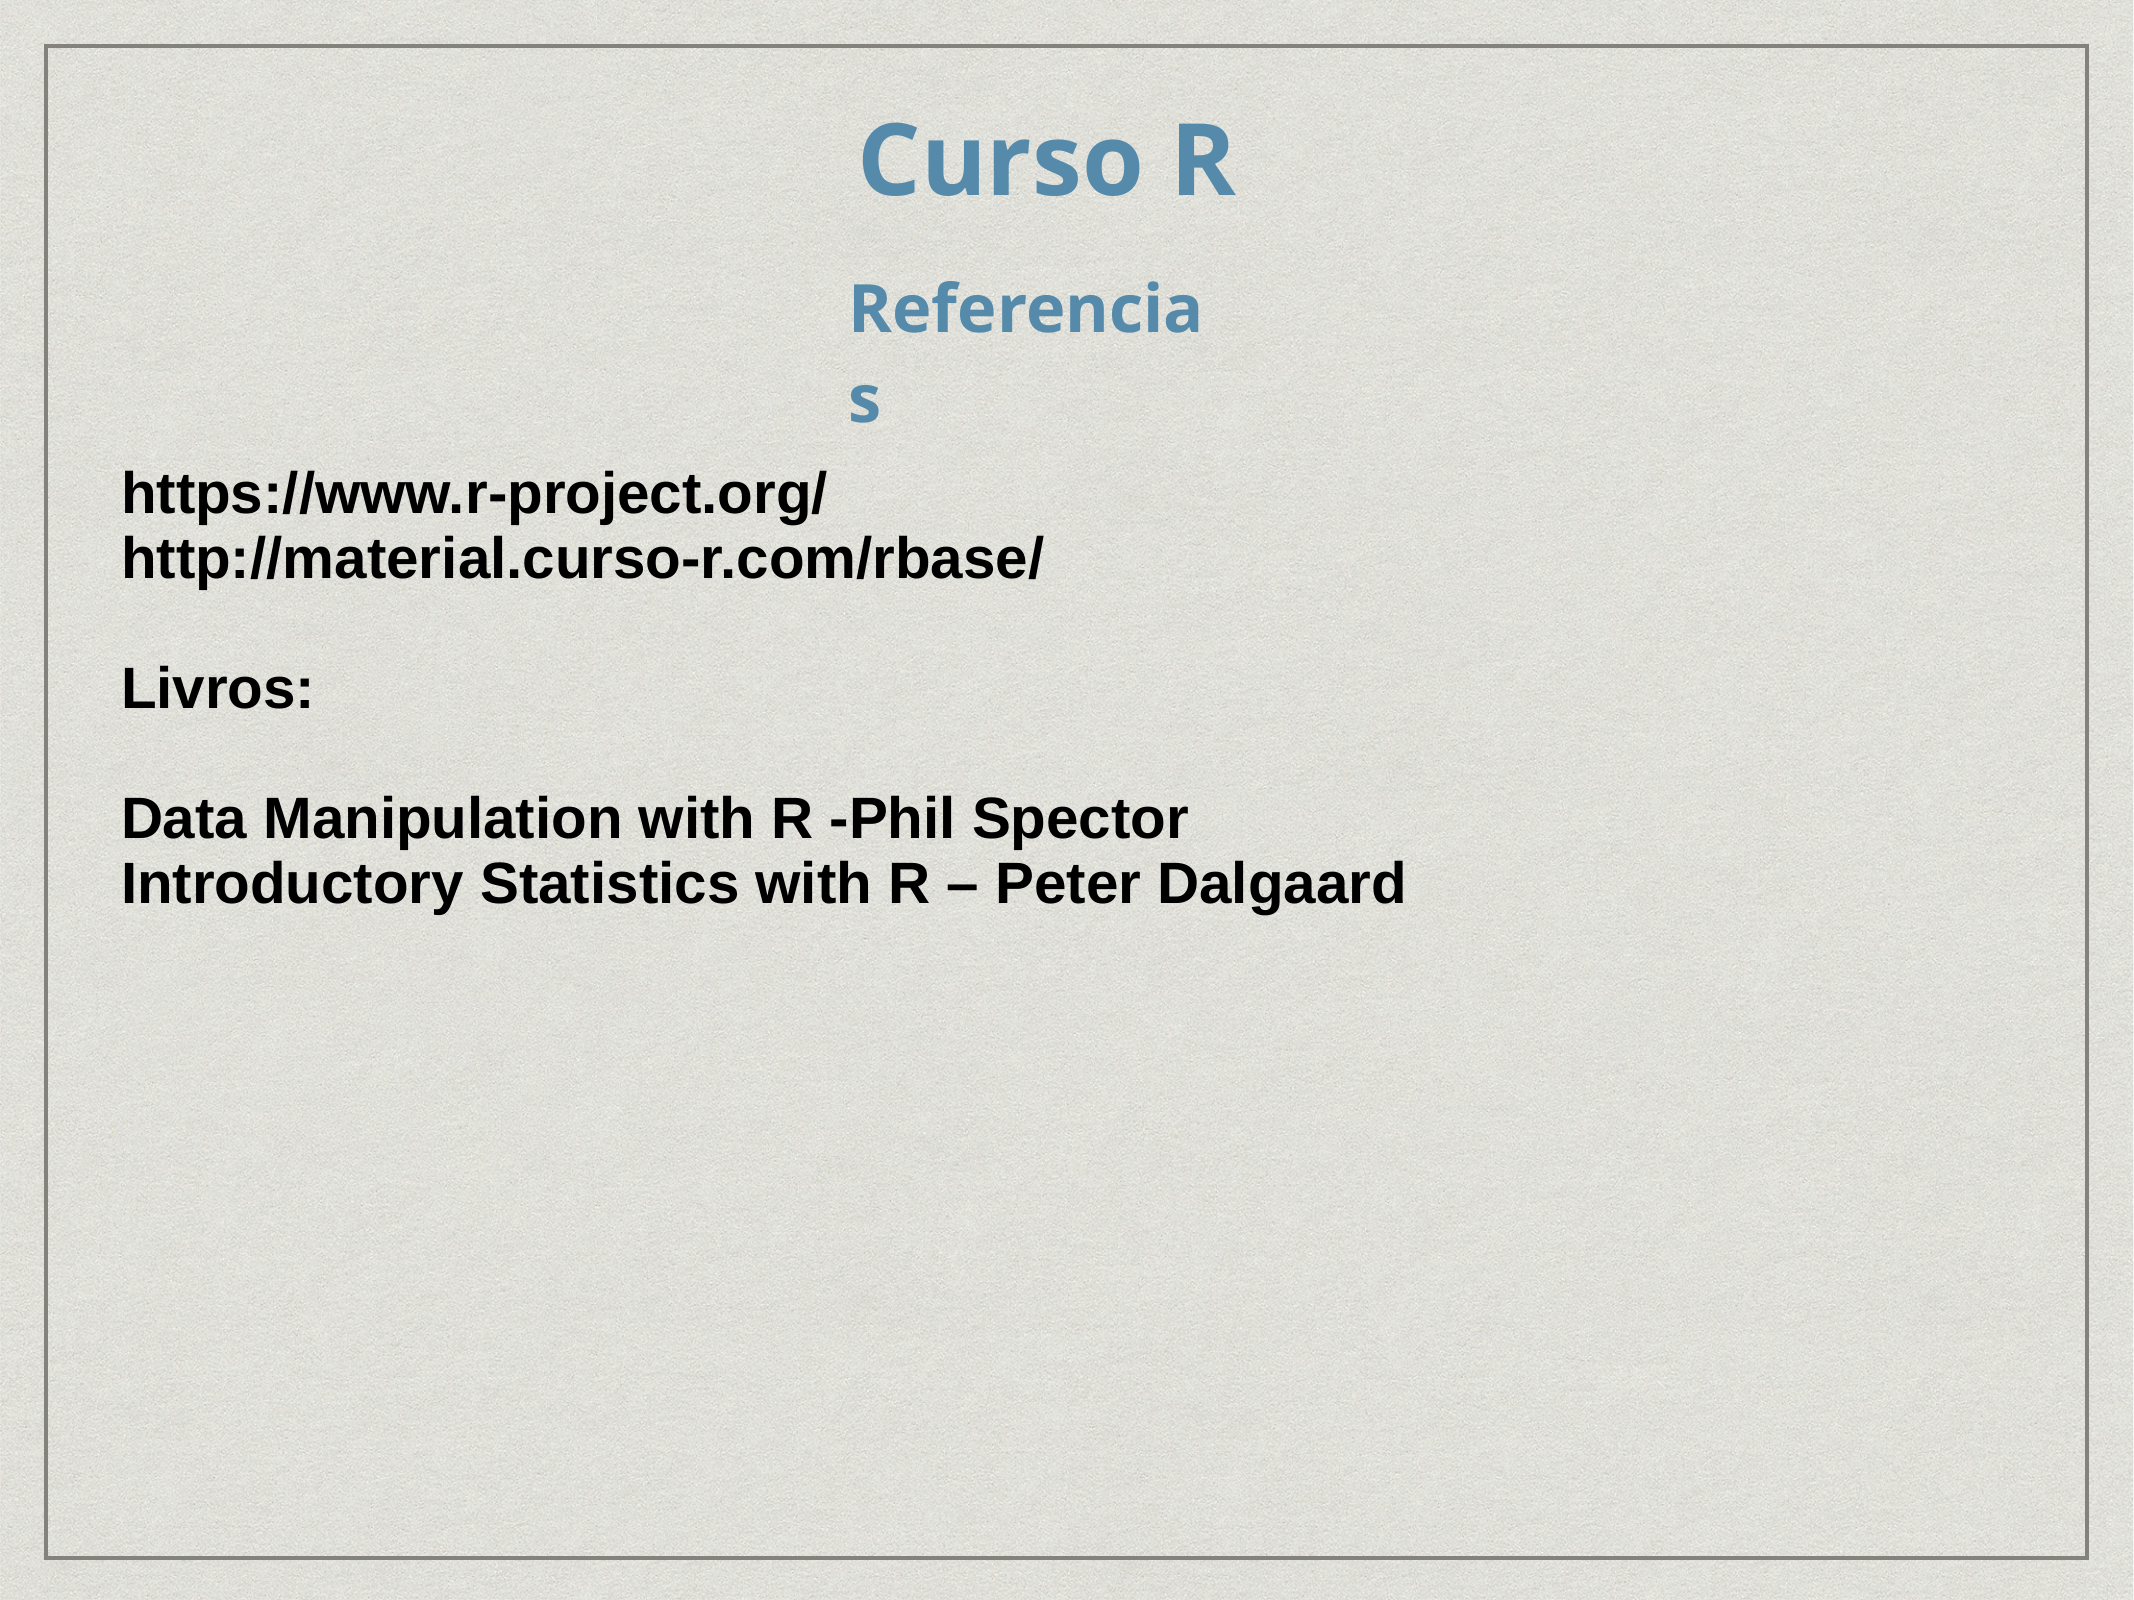

# Curso R
Referencias
https://www.r-project.org/
http://material.curso-r.com/rbase/
Livros:
Data Manipulation with R -Phil Spector
Introductory Statistics with R – Peter Dalgaard